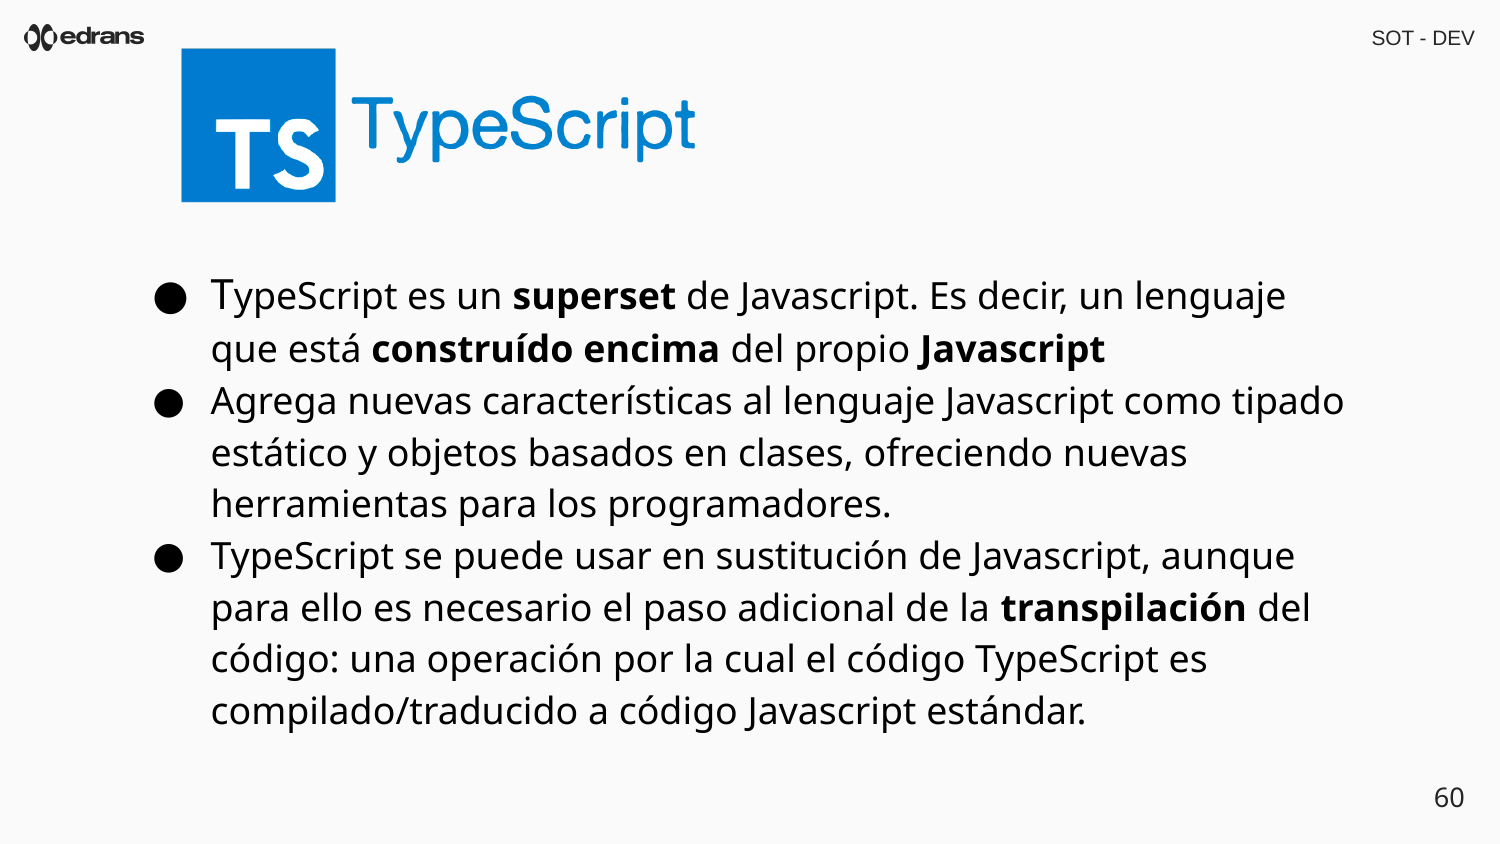

SOT - DEV
TypeScript es un superset de Javascript. Es decir, un lenguaje que está construído encima del propio Javascript
Agrega nuevas características al lenguaje Javascript como tipado estático y objetos basados en clases, ofreciendo nuevas herramientas para los programadores.
TypeScript se puede usar en sustitución de Javascript, aunque para ello es necesario el paso adicional de la transpilación del código: una operación por la cual el código TypeScript es compilado/traducido a código Javascript estándar.